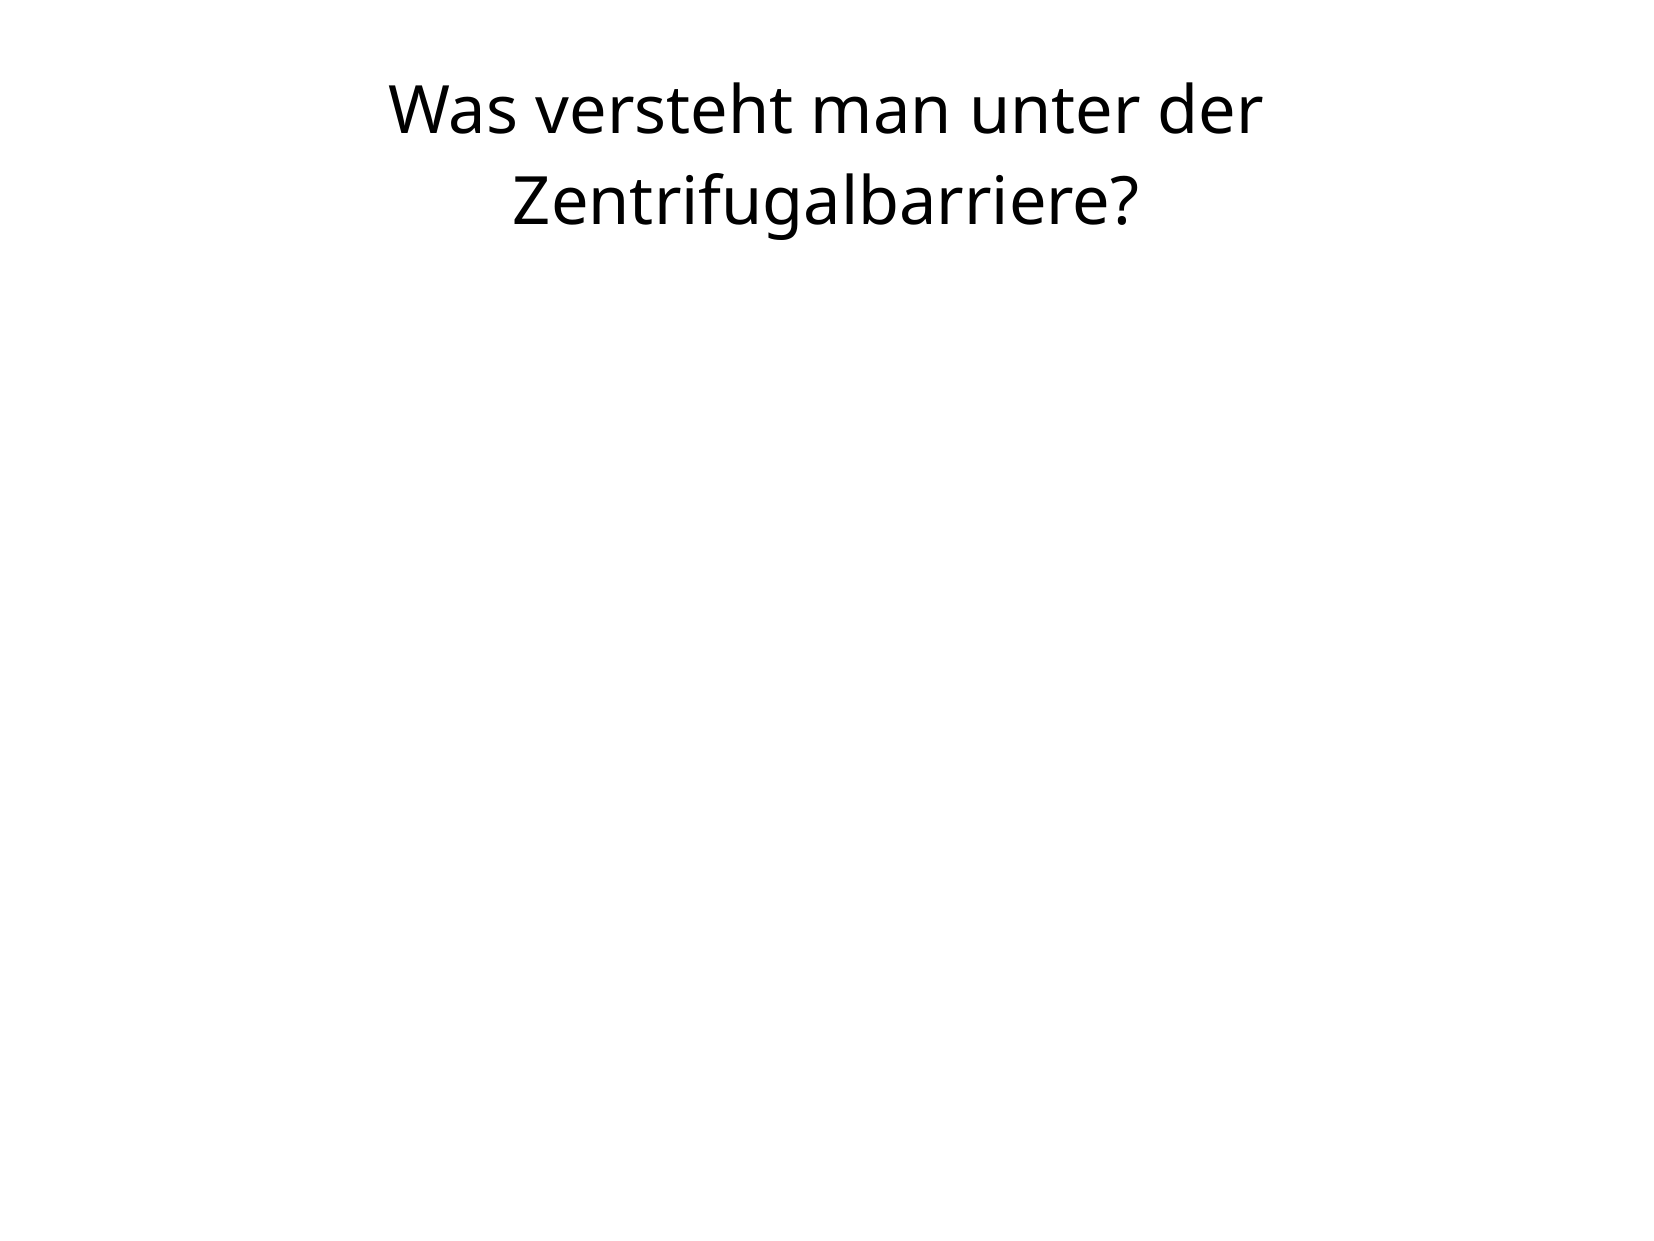

# Was versteht man unter der Zentrifugalbarriere?